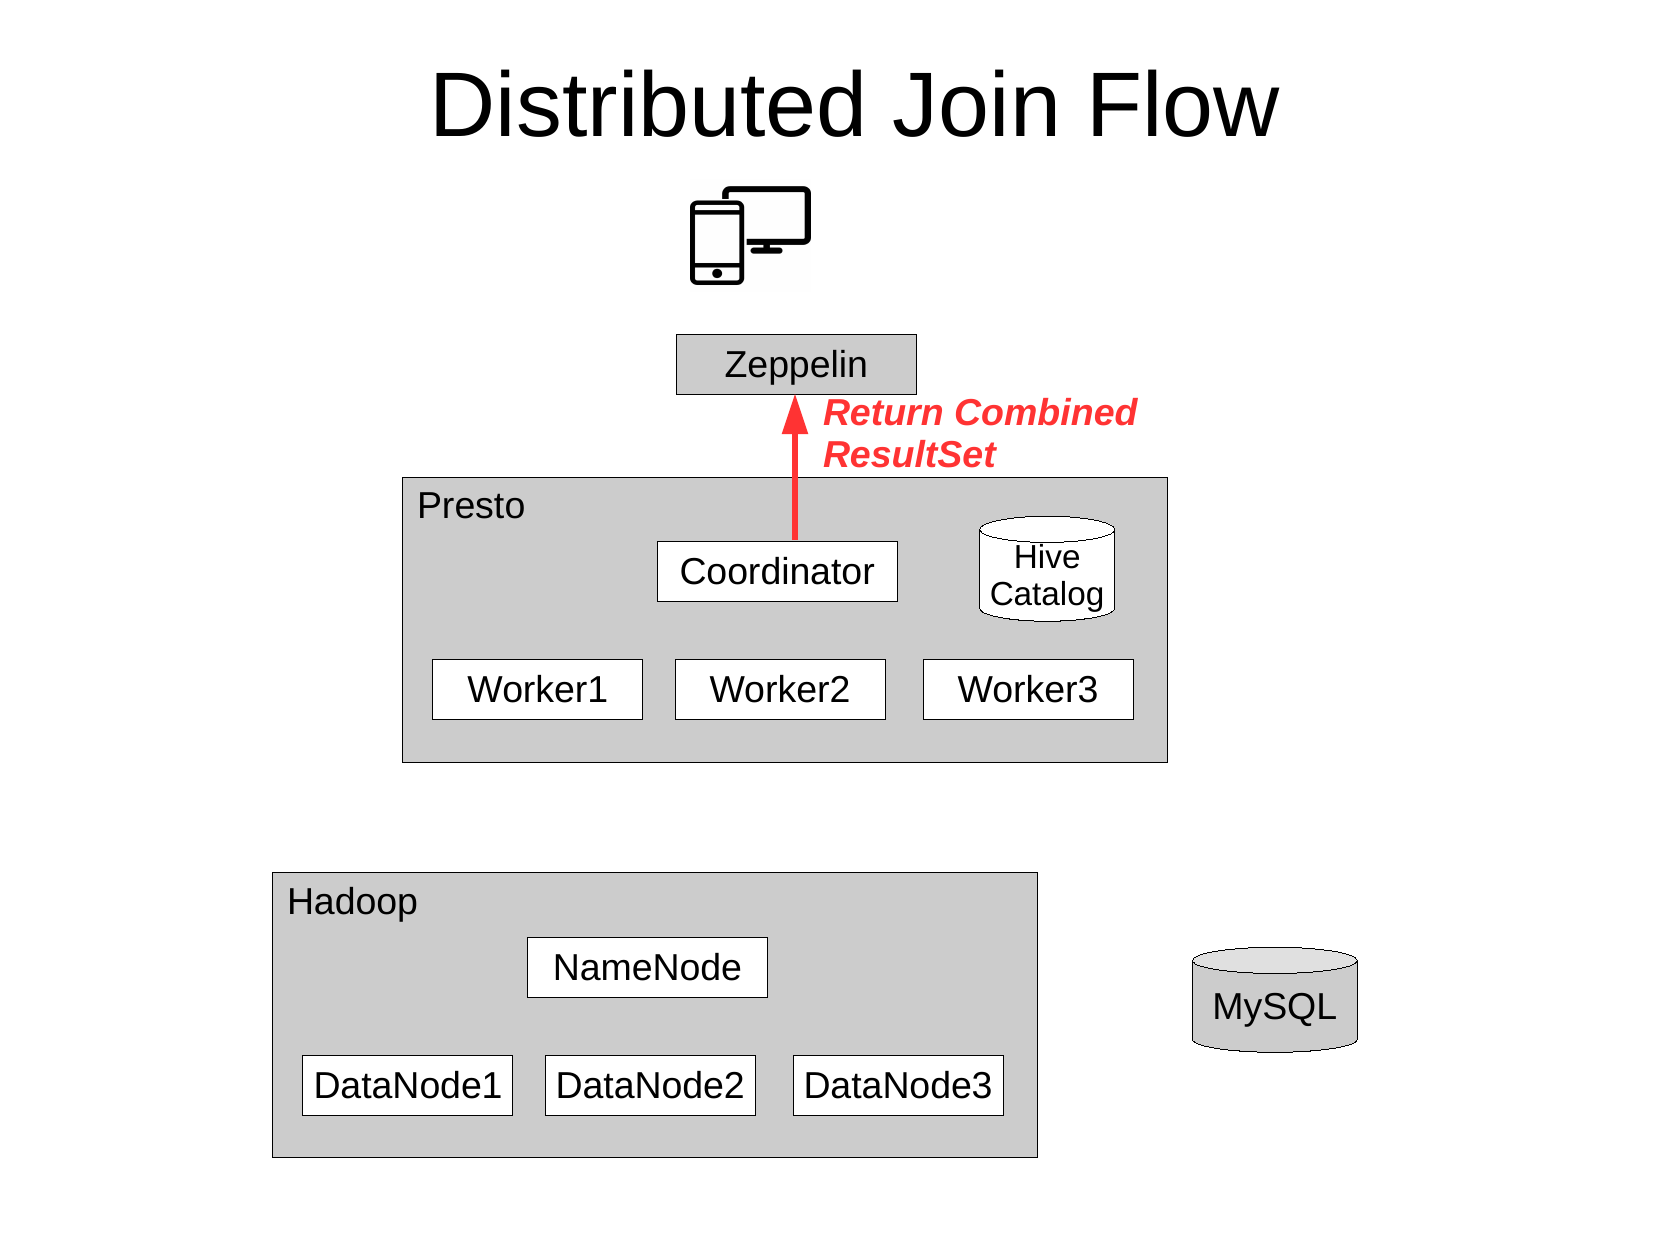

Distributed Join Flow
Zeppelin
Return Combined ResultSet
Presto
Hive
Catalog
Coordinator
Worker1
Worker2
Worker3
Hadoop
NameNode
MySQL
DataNode1
DataNode2
DataNode3